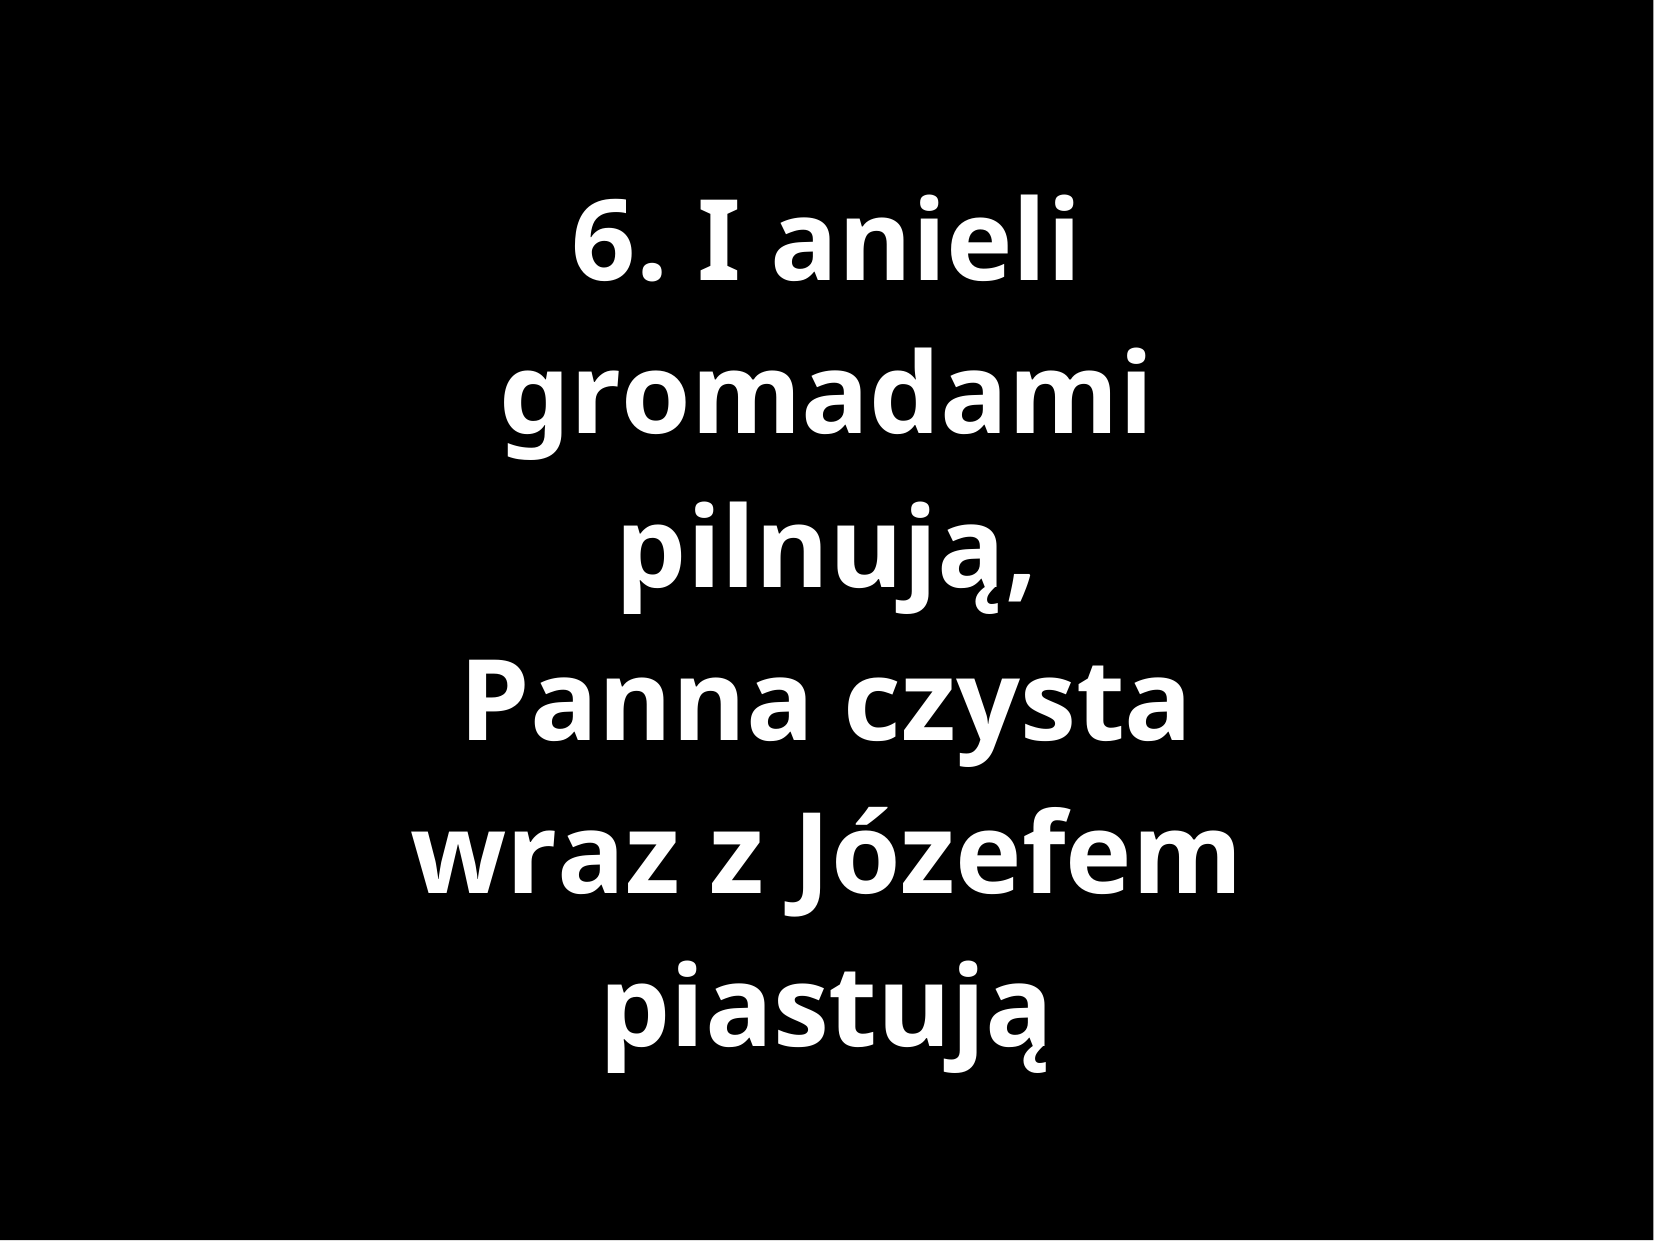

# 6. I anieli gromadami pilnują, Panna czysta wraz z Józefem piastują